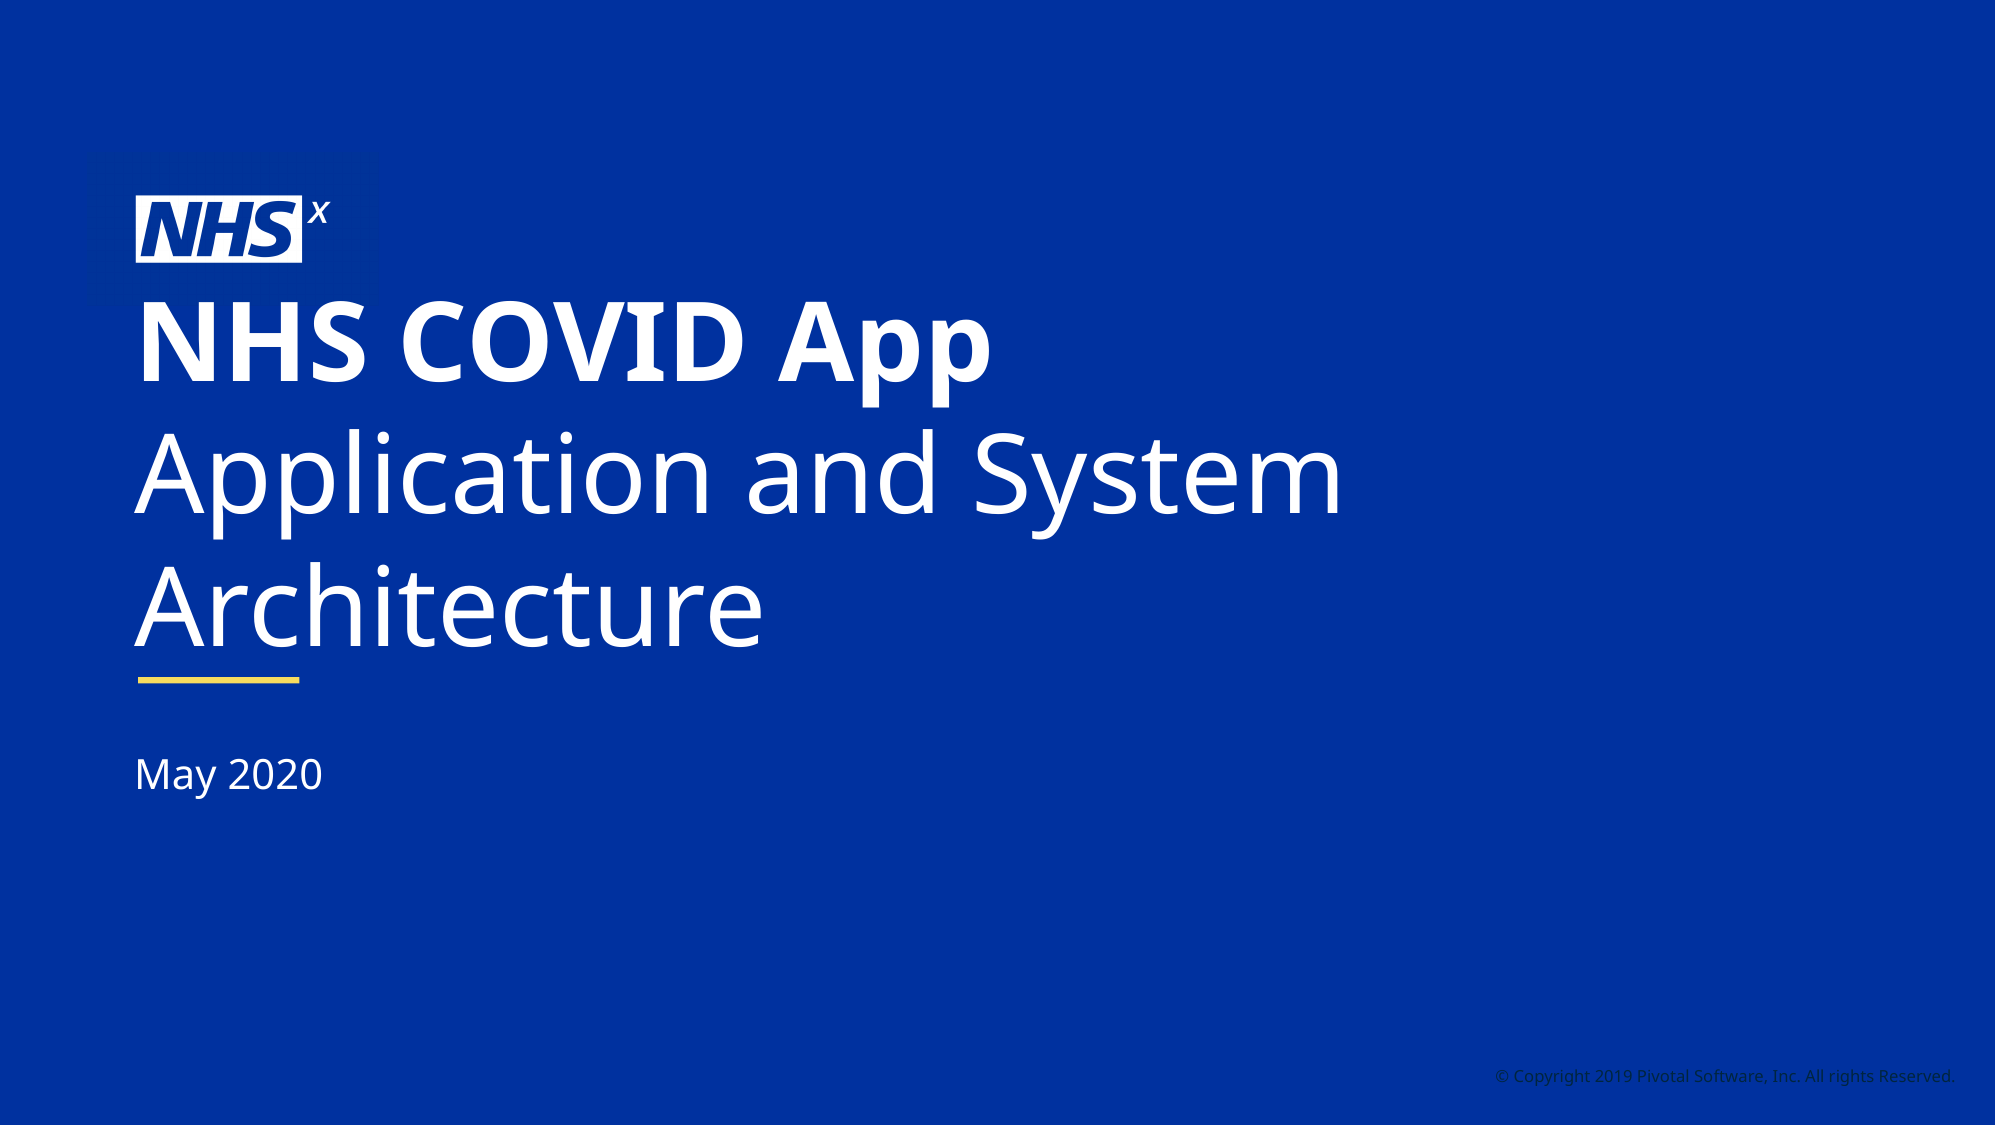

NHS COVID App
Application and System Architecture
# May 2020